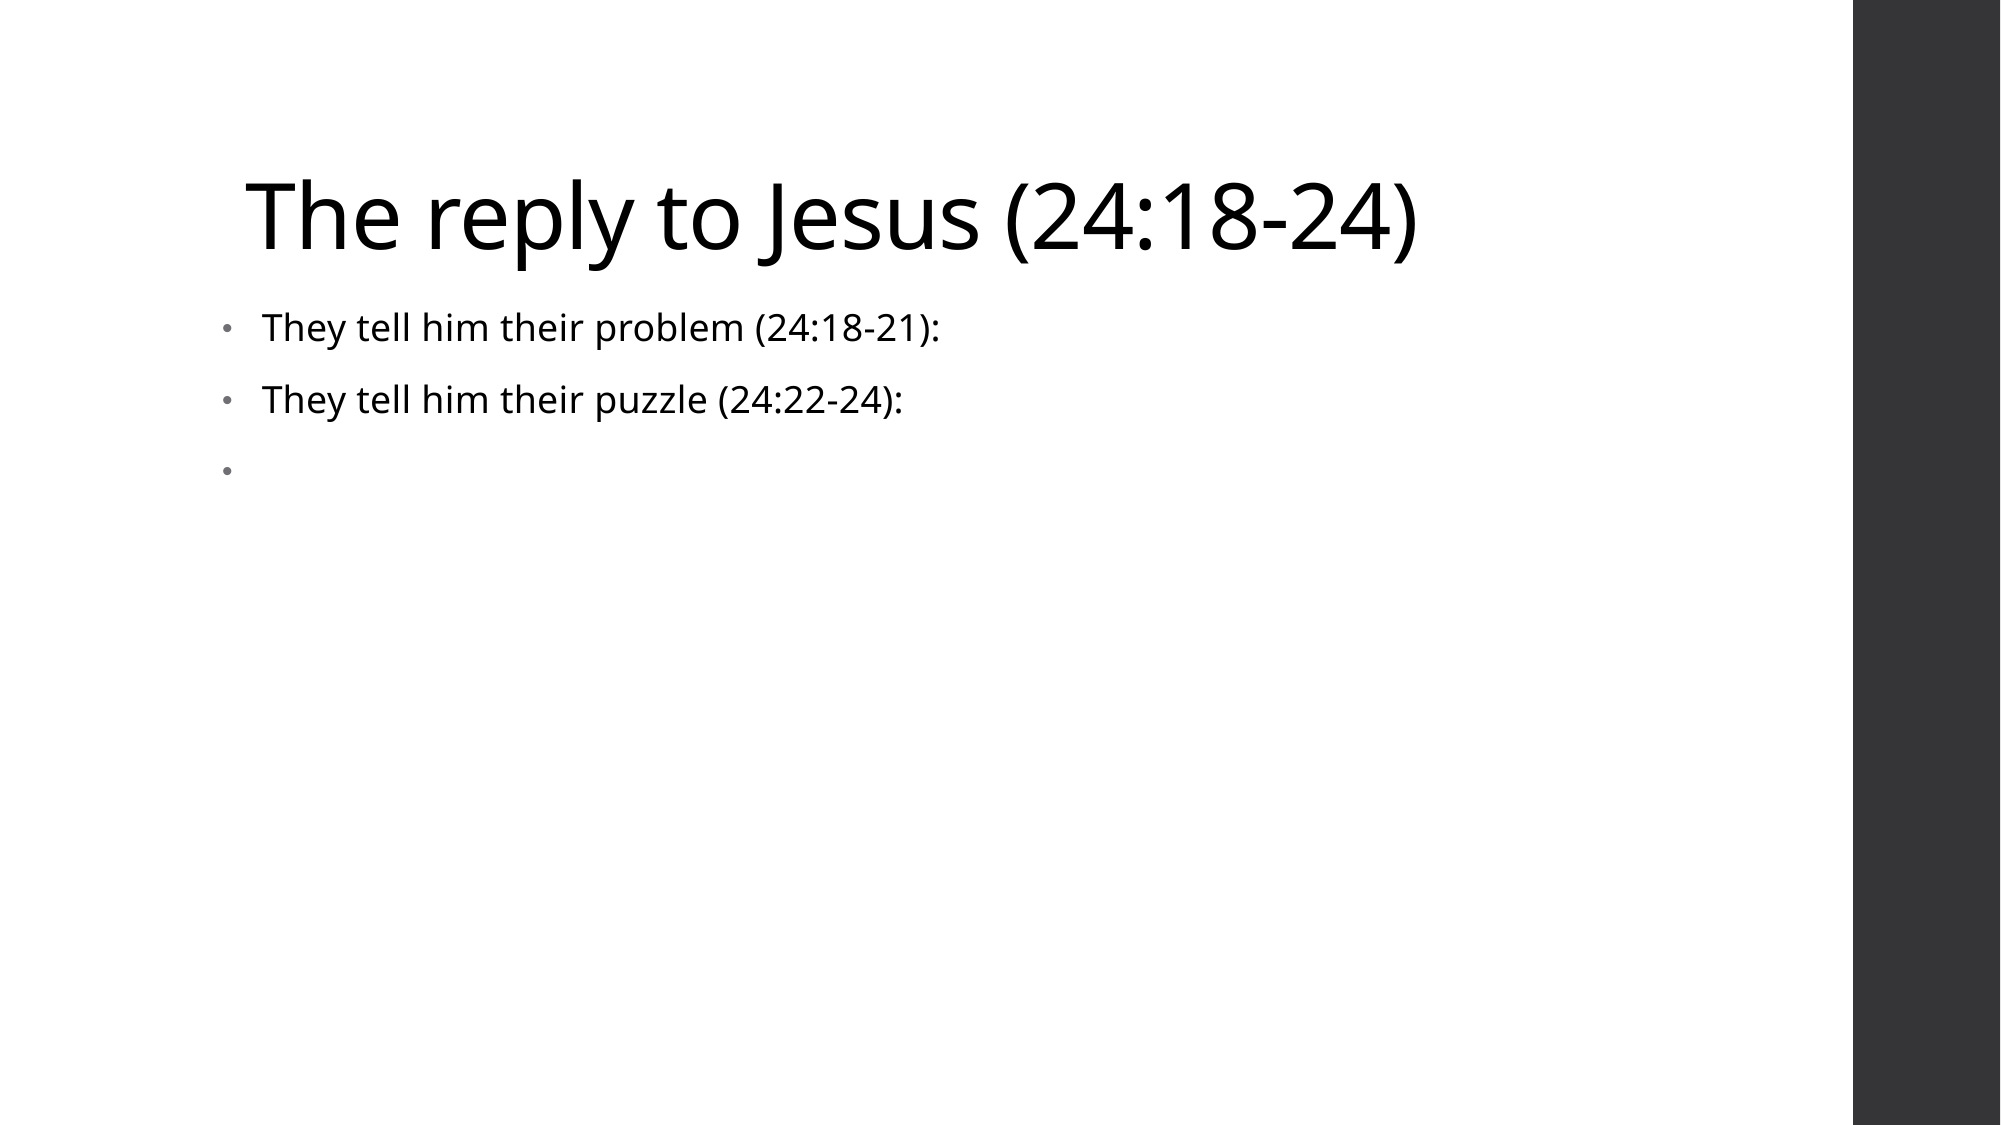

# The reply to Jesus (24:18-24)
 They tell him their problem (24:18-21):
 They tell him their puzzle (24:22-24):